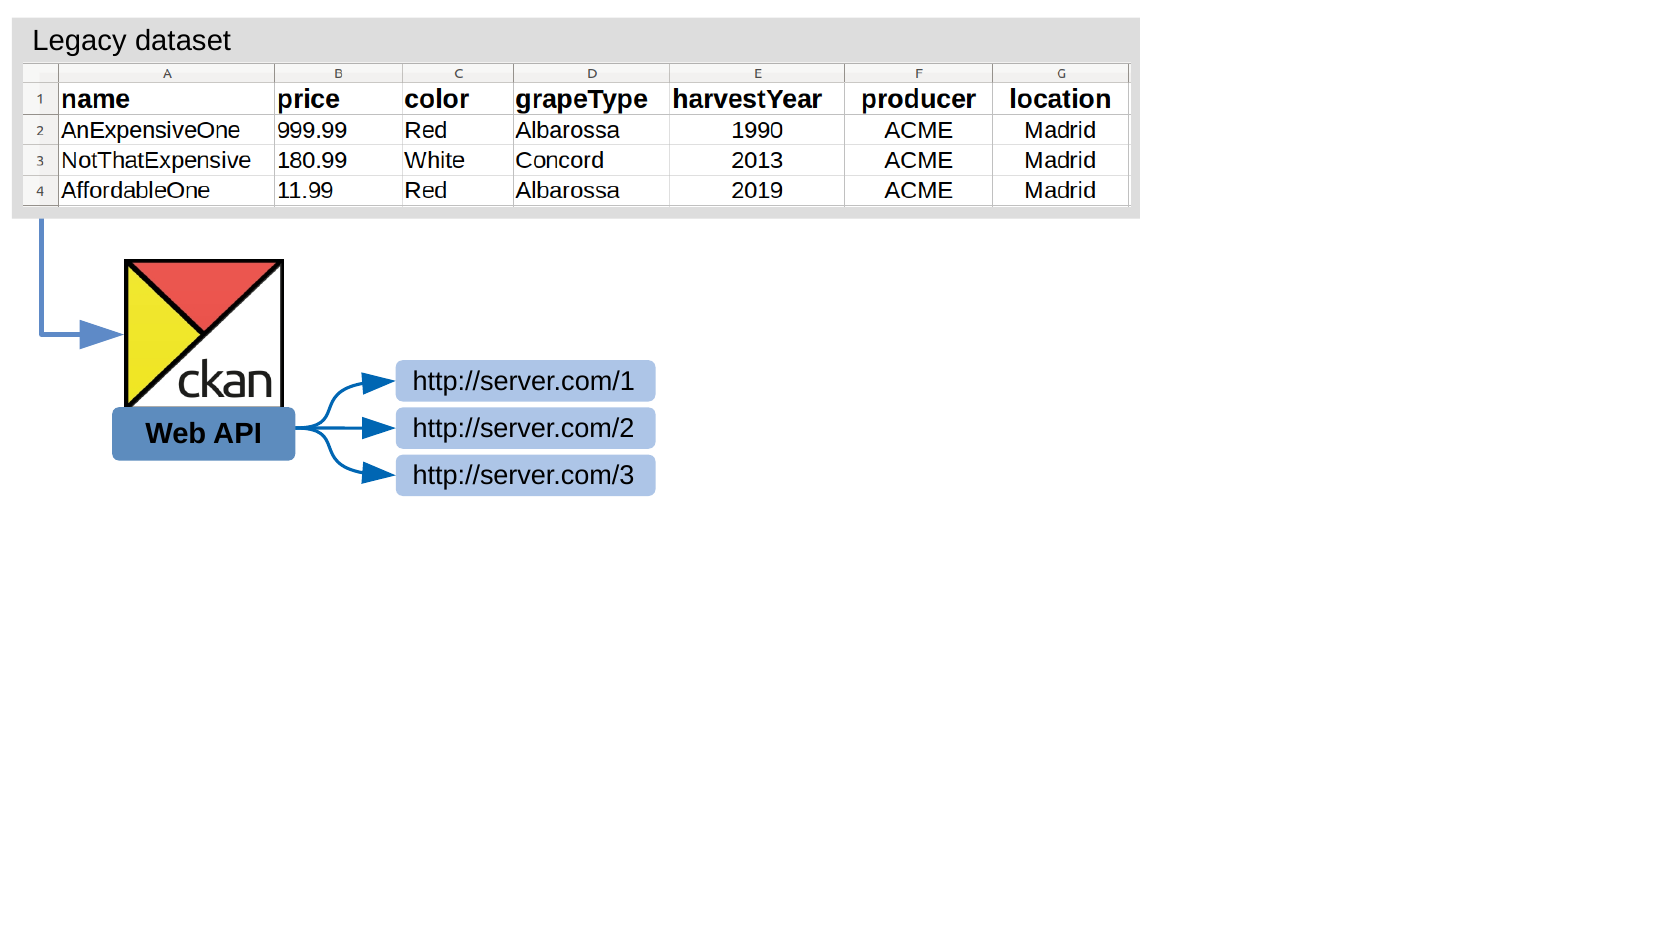

Legacy dataset
http://server.com/1
Web API
http://server.com/2
http://server.com/3